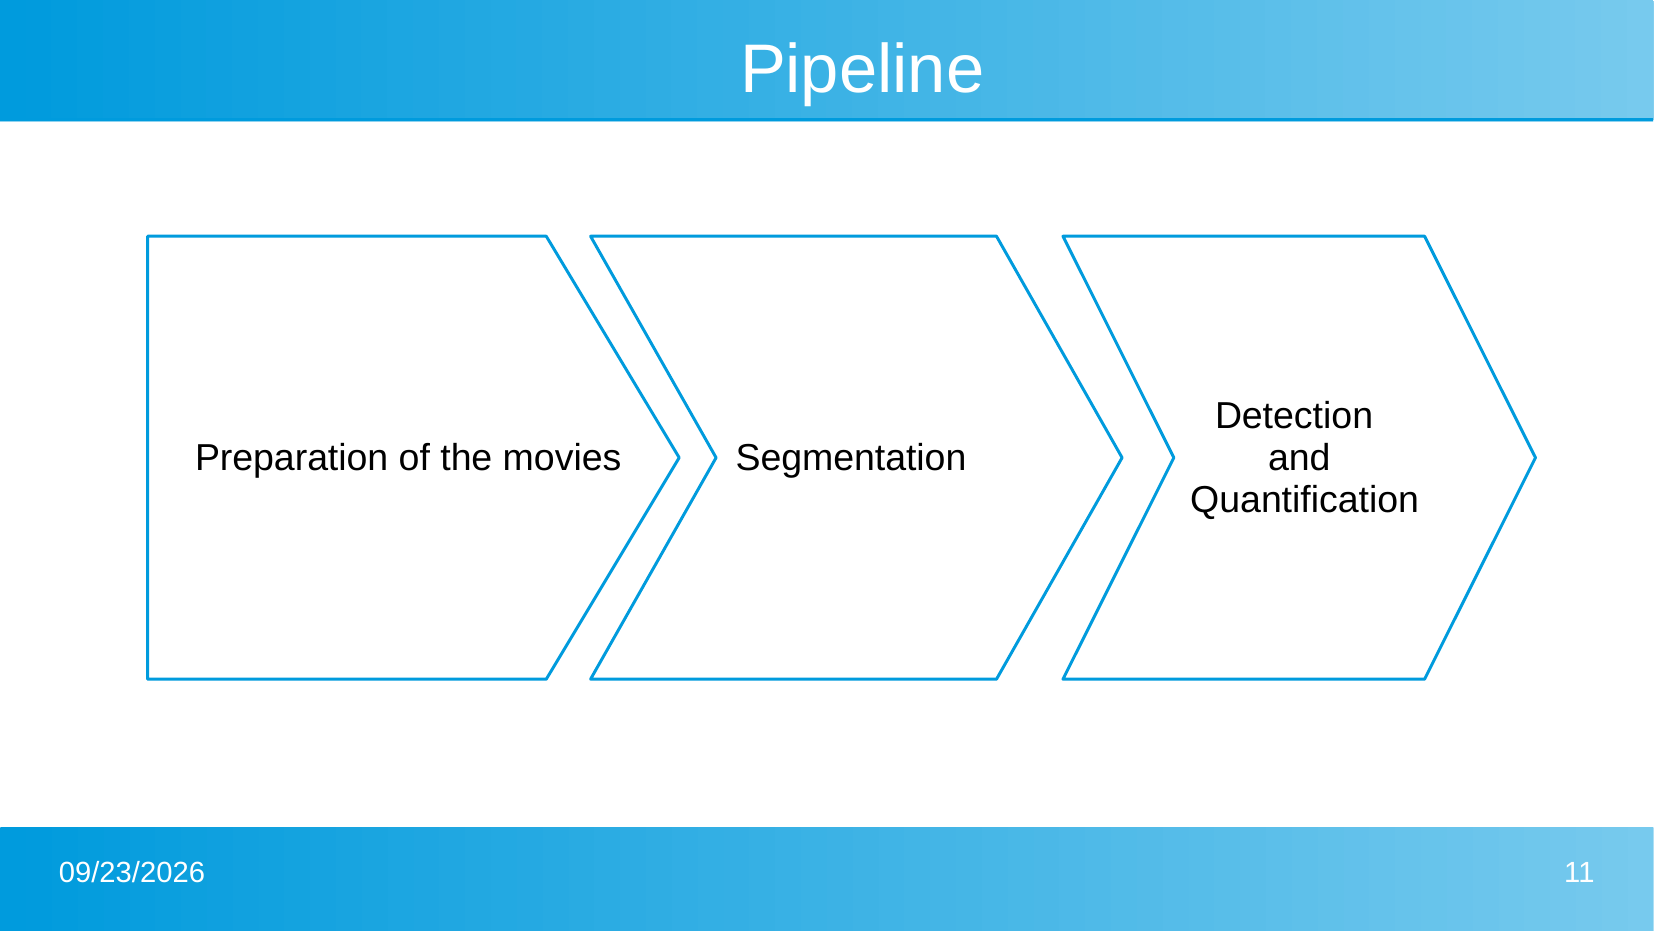

# Pipeline
Preparation of the movies
Segmentation
Detection
and
 Quantification
11